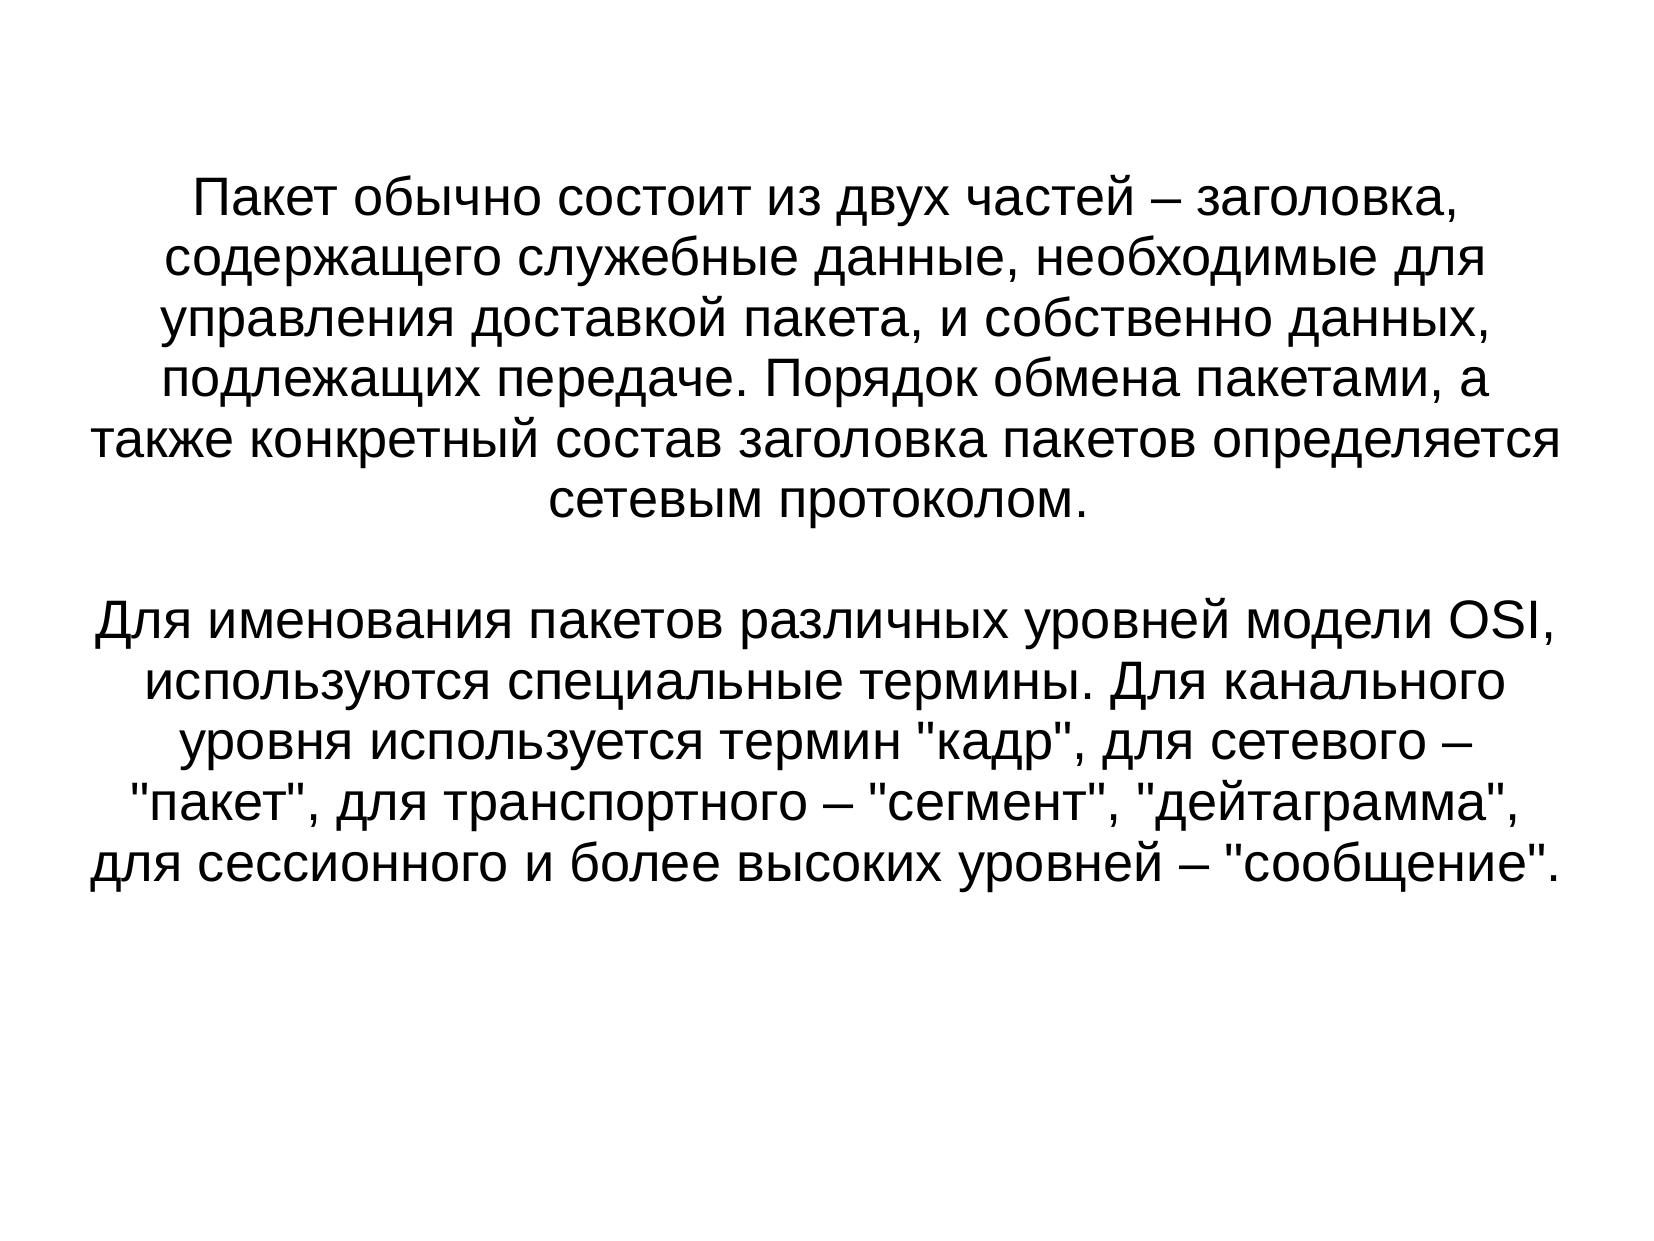

# Пакет обычно состоит из двух частей – заголовка, содержащего служебные данные, необходимые для управления доставкой пакета, и собственно данных, подлежащих передаче. Порядок обмена пакетами, а также конкретный состав заголовка пакетов определяется сетевым протоколом.
Для именования пакетов различных уровней модели OSI, используются специальные термины. Для канального уровня используется термин "кадр", для сетевого – "пакет", для транспортного – "сегмент", "дейтаграмма", для сессионного и более высоких уровней – "сообщение".